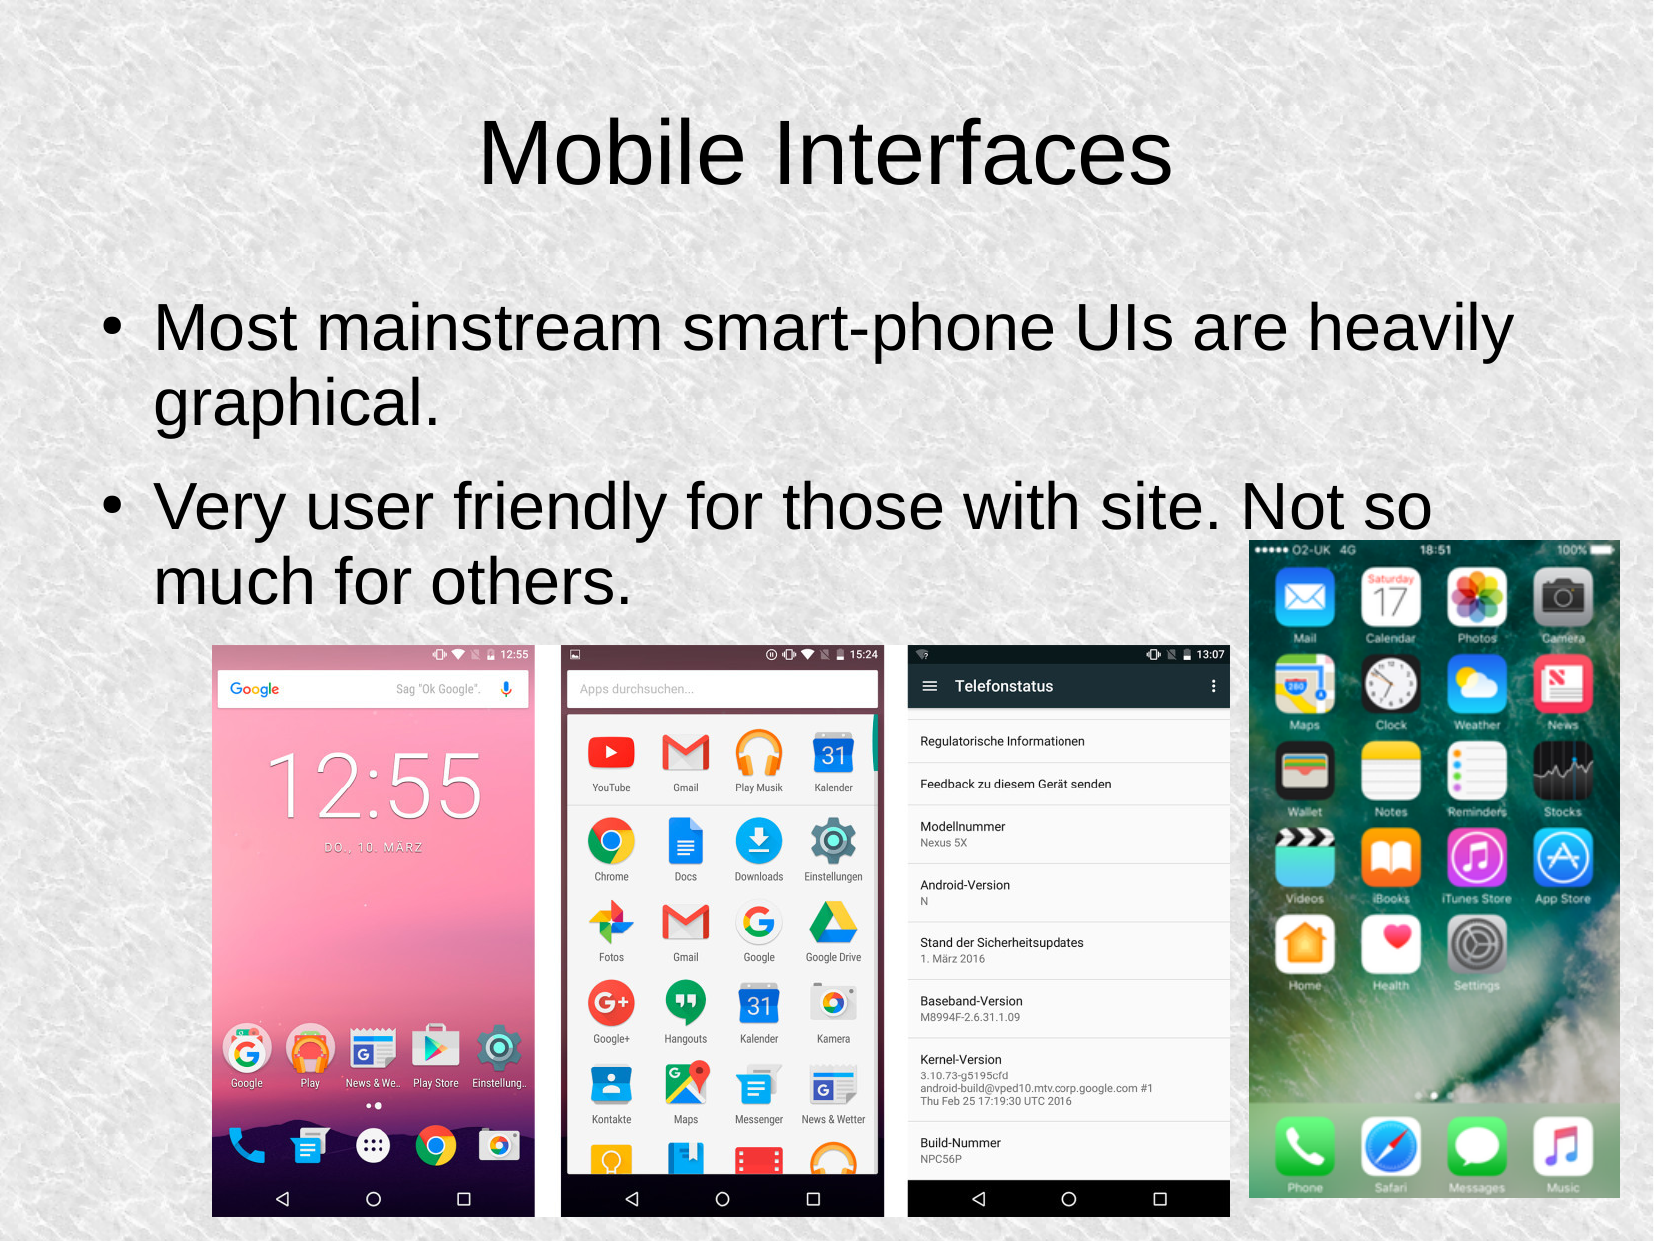

# Mobile Interfaces
Most mainstream smart-phone UIs are heavily graphical.
Very user friendly for those with site. Not so much for others.